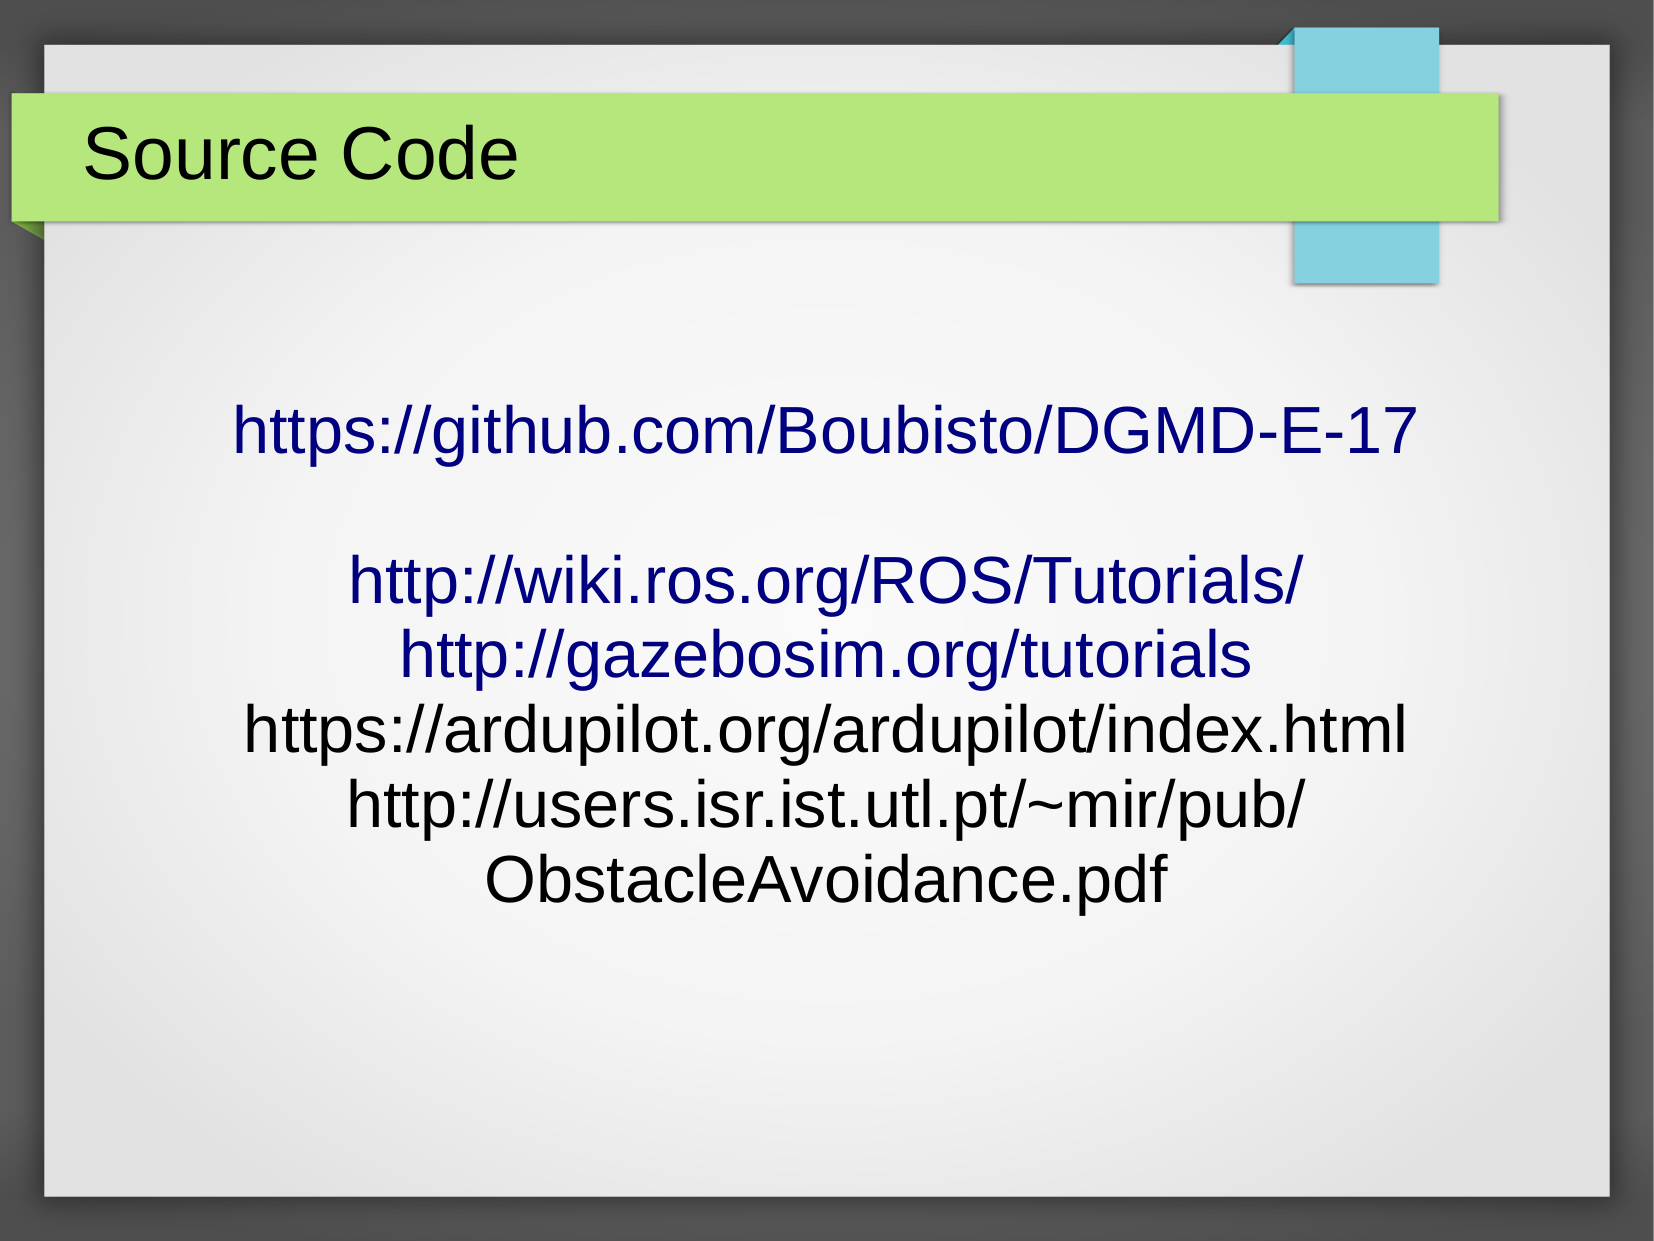

# Source Code
https://github.com/Boubisto/DGMD-E-17
http://wiki.ros.org/ROS/Tutorials/
http://gazebosim.org/tutorials
https://ardupilot.org/ardupilot/index.html
http://users.isr.ist.utl.pt/~mir/pub/ObstacleAvoidance.pdf